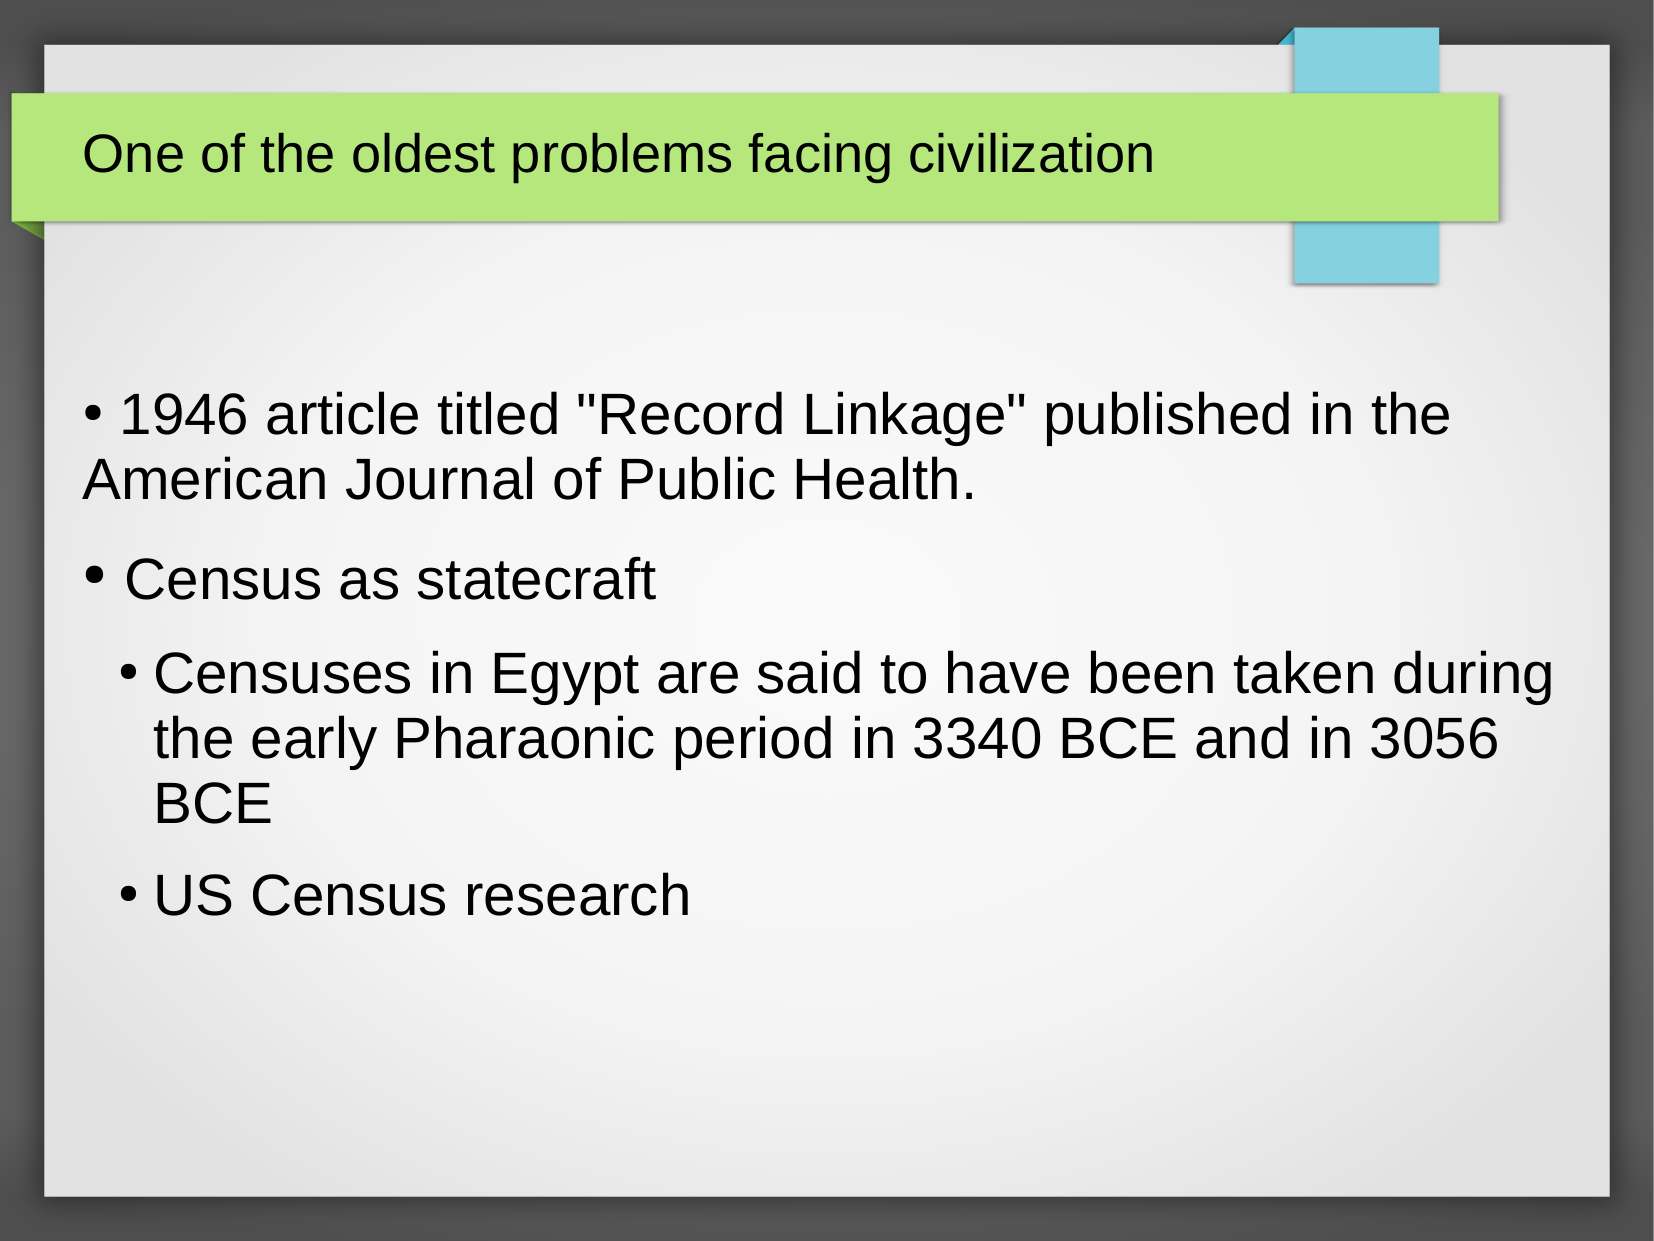

# One of the oldest problems facing civilization
 1946 article titled "Record Linkage" published in the American Journal of Public Health.
 Census as statecraft
Censuses in Egypt are said to have been taken during the early Pharaonic period in 3340 BCE and in 3056 BCE
US Census research